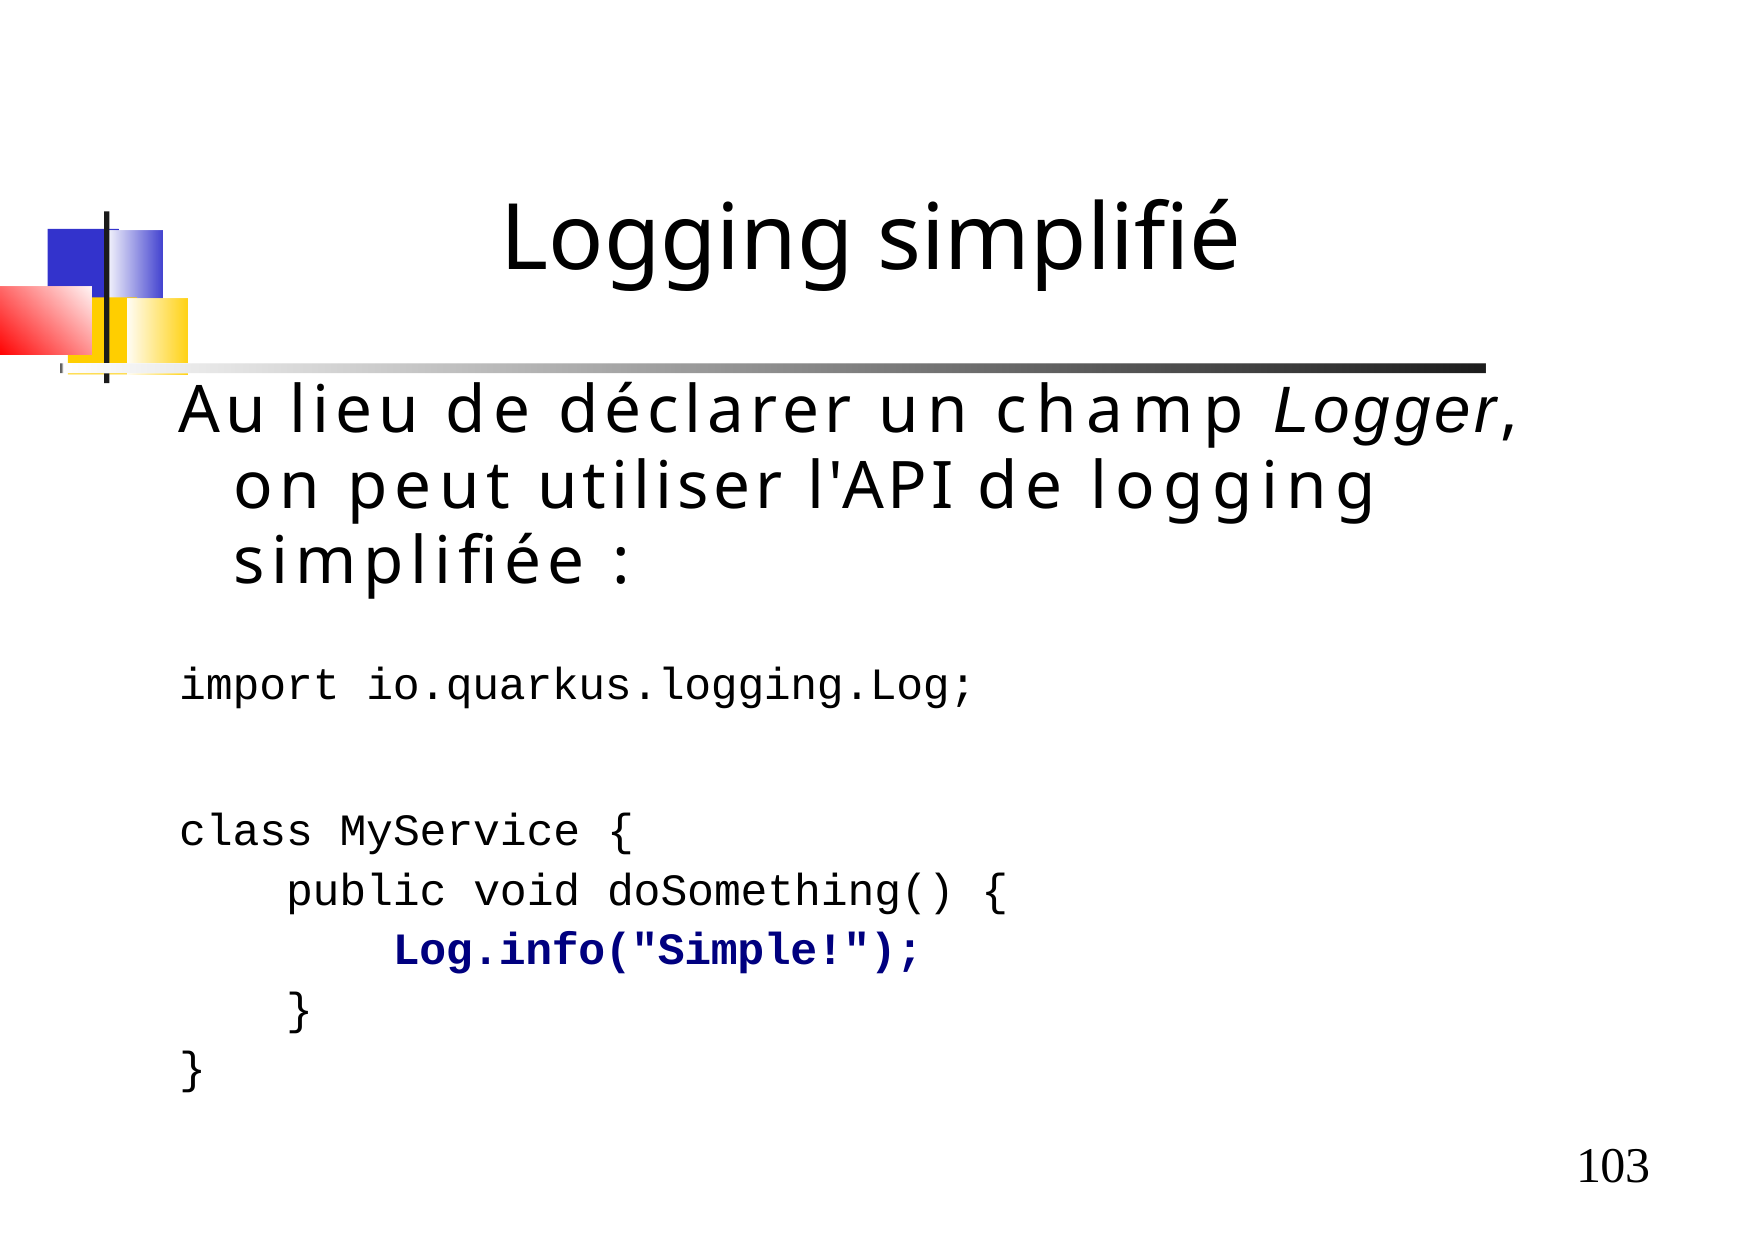

# Logging simplifié
Au lieu de déclarer un champ Logger, on peut utiliser l'API de logging simplifiée :
import io.quarkus.logging.Log;
class MyService {
public void doSomething() {
Log.info("Simple!");
}
}
103